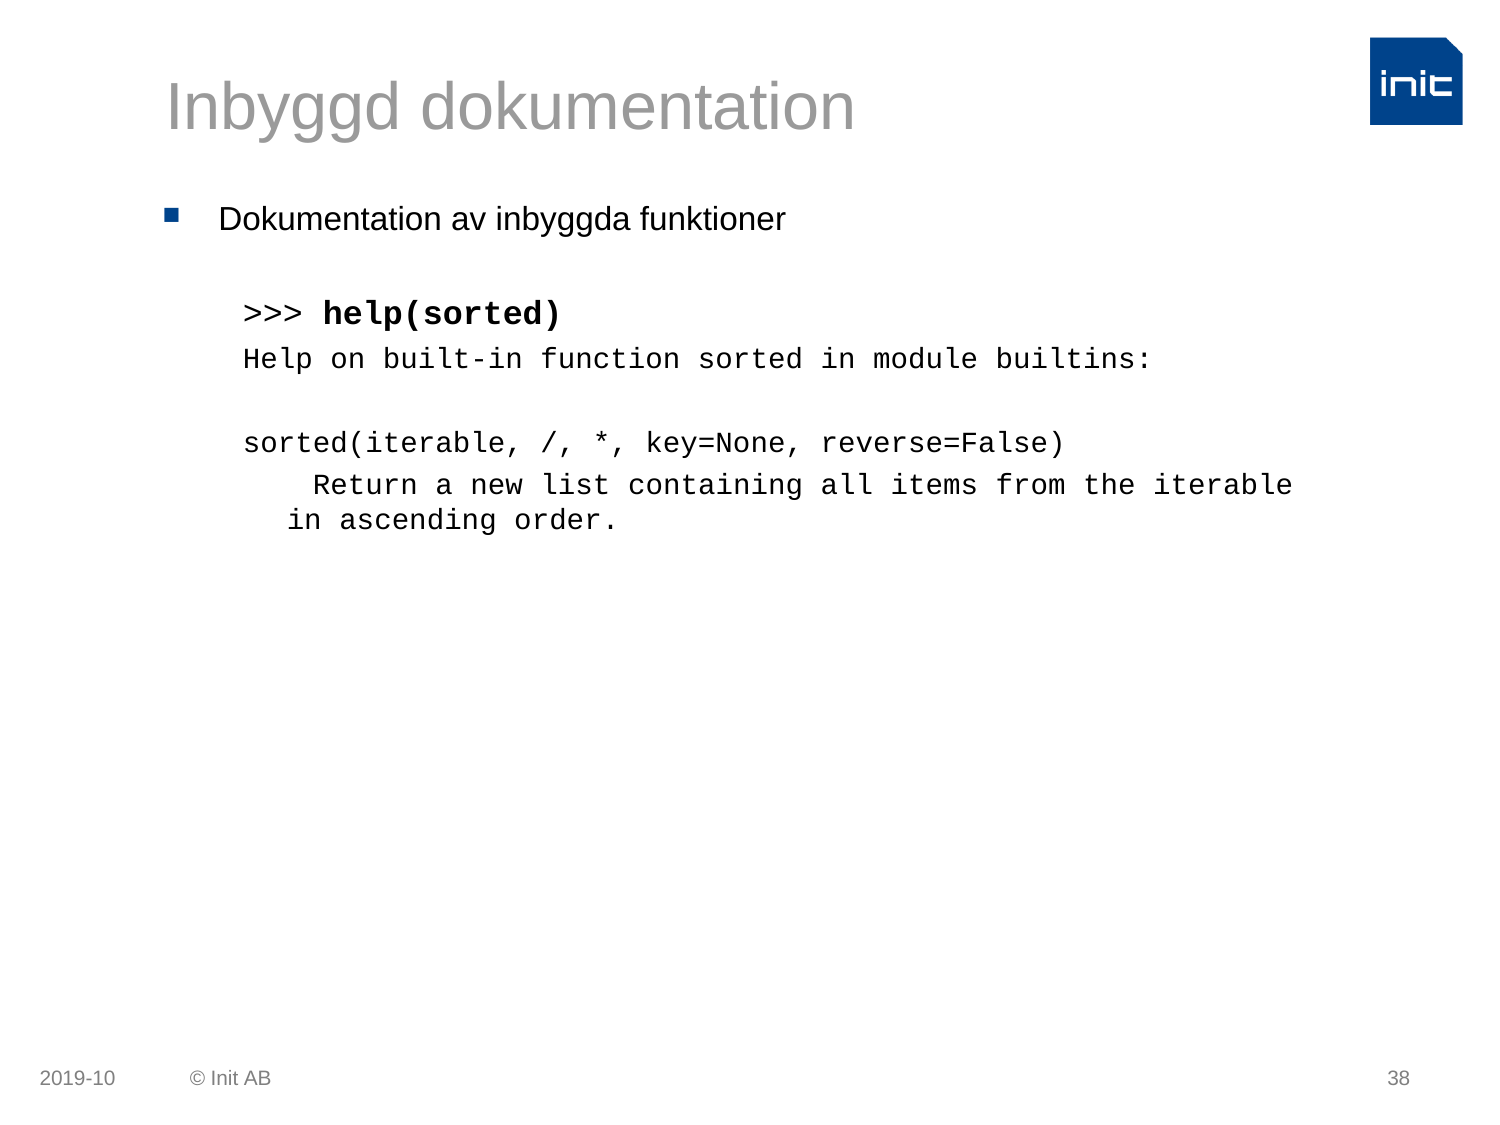

Inbyggd dokumentation
Dokumentation av inbyggda funktioner
>>> help(sorted)
Help on built-in function sorted in module builtins:
sorted(iterable, /, *, key=None, reverse=False)
 Return a new list containing all items from the iterable in ascending order.
2019-10
© Init AB